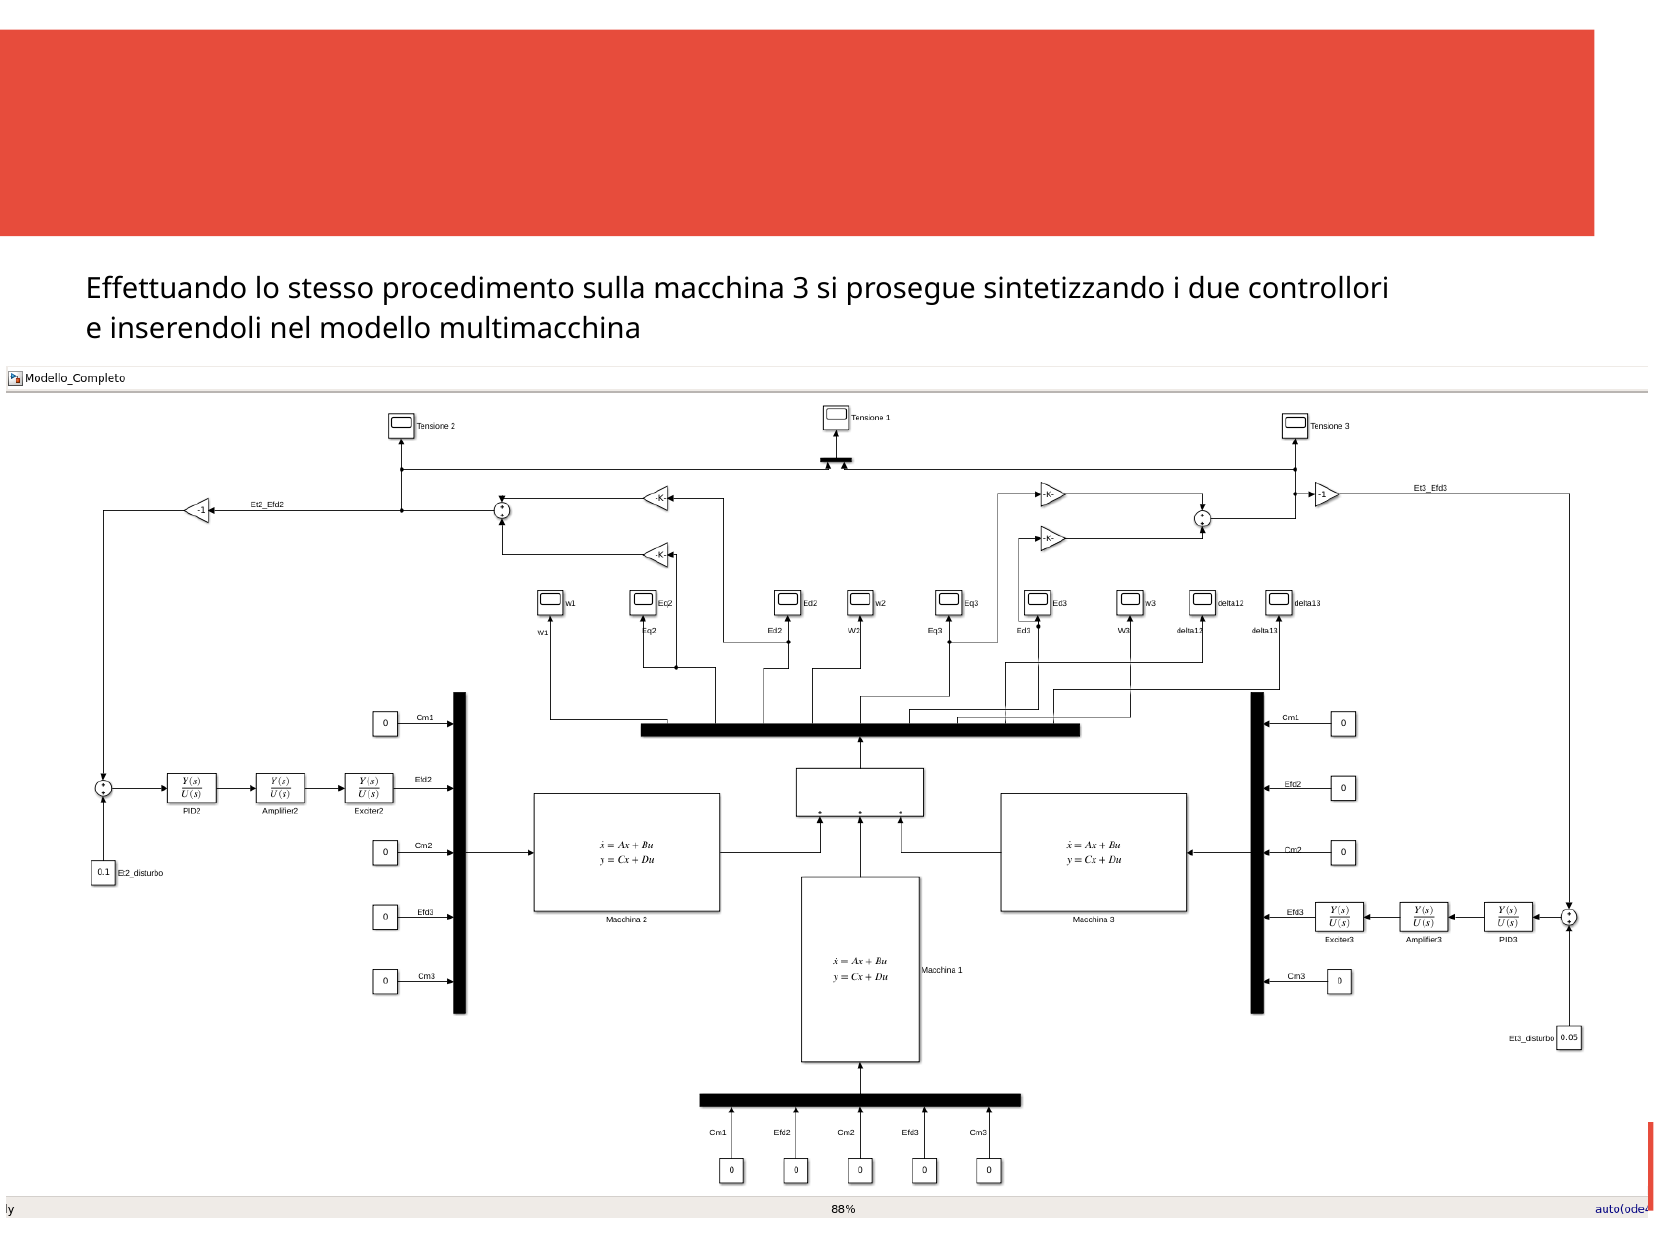

Effettuando lo stesso procedimento sulla macchina 3 si prosegue sintetizzando i due controllori
e inserendoli nel modello multimacchina
31